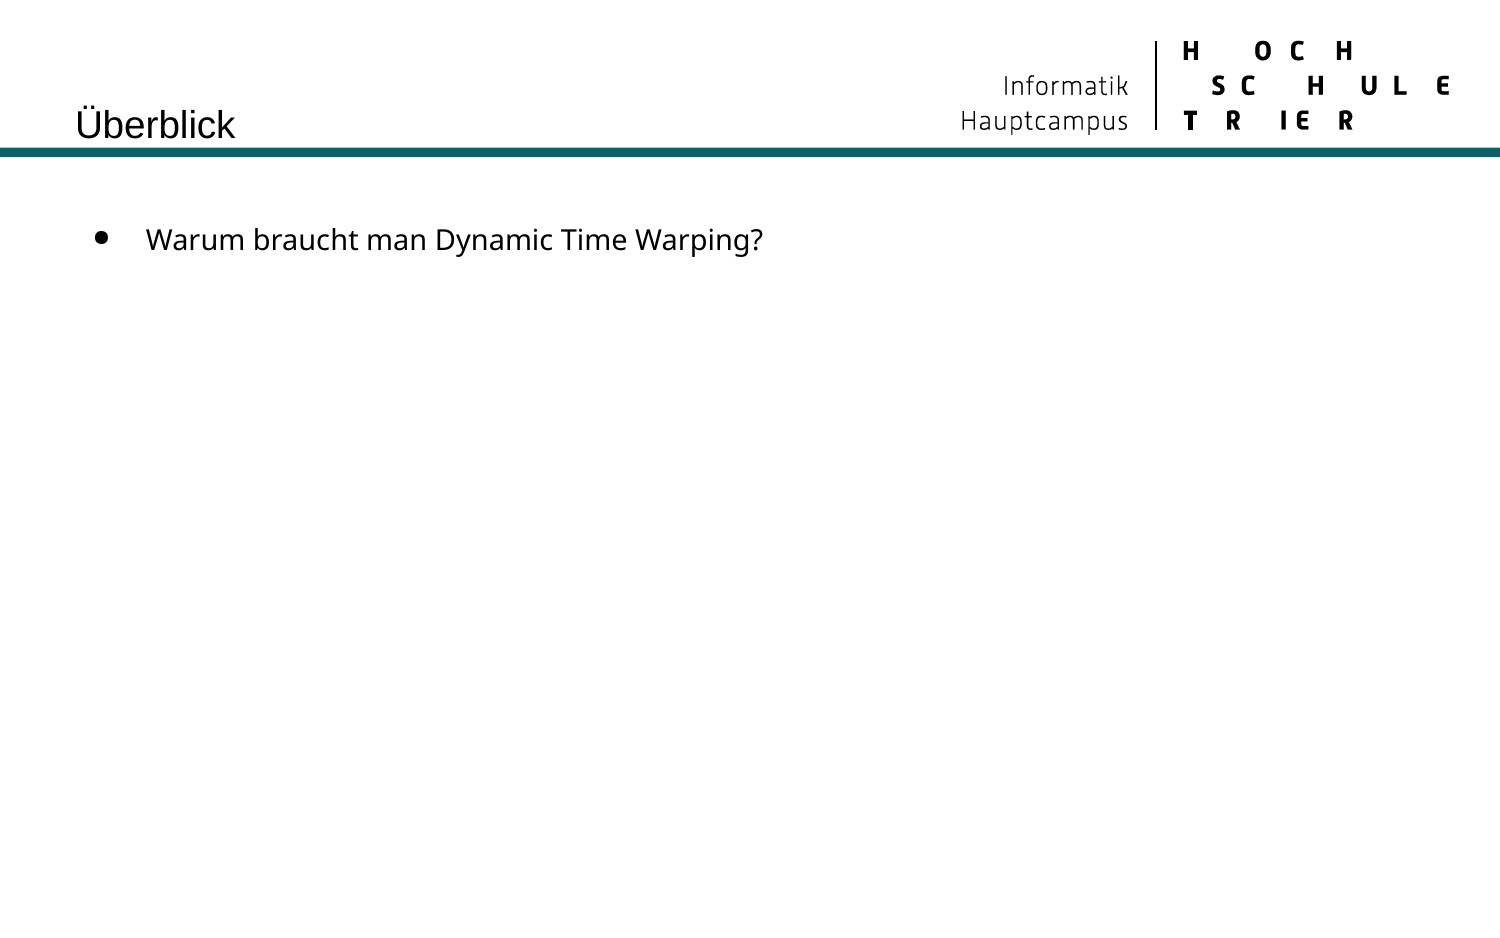

# Überblick
Warum braucht man Dynamic Time Warping?